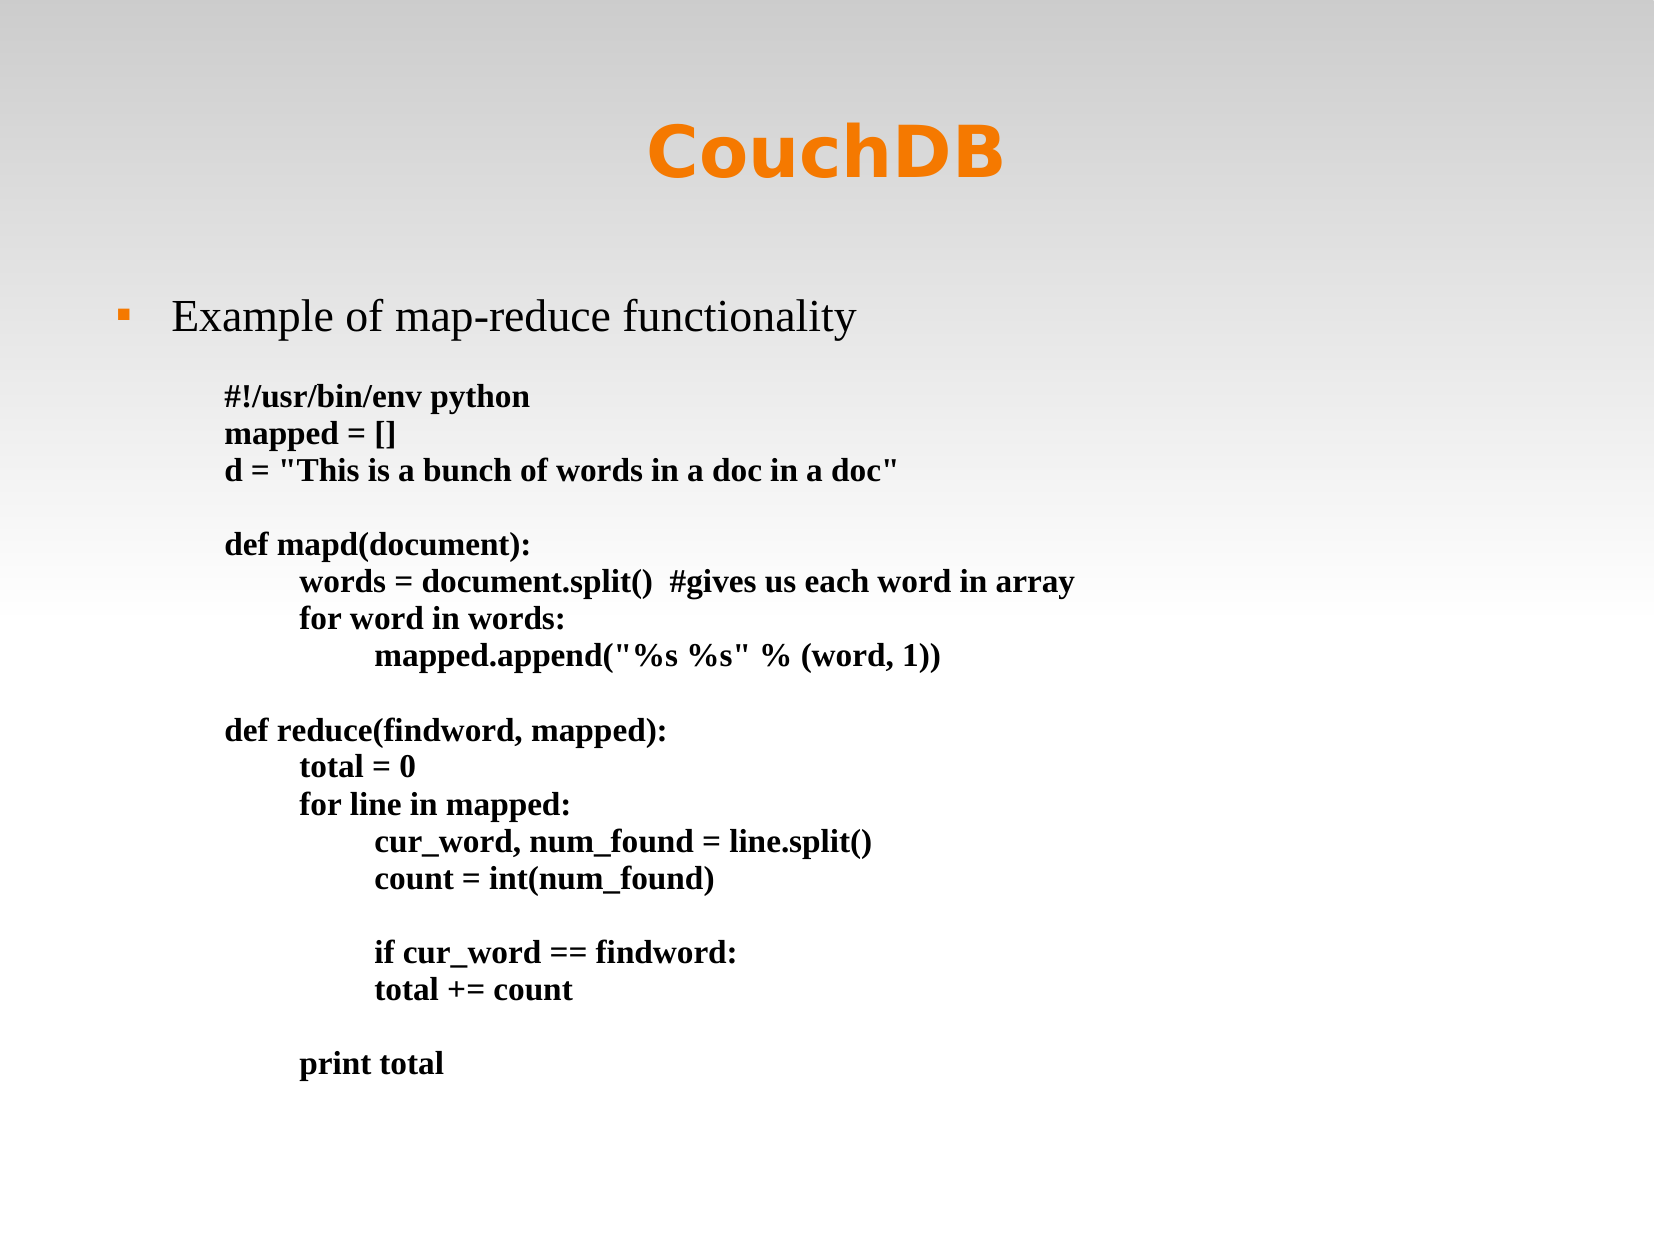

# CouchDB
Example of map-reduce functionality
#!/usr/bin/env python
mapped = []
d = "This is a bunch of words in a doc in a doc"
def mapd(document):
	words = document.split() #gives us each word in array
	for word in words:
		mapped.append("%s %s" % (word, 1))
def reduce(findword, mapped):
	total = 0
	for line in mapped:
		cur_word, num_found = line.split()
		count = int(num_found)
		if cur_word == findword:
		total += count
	print total